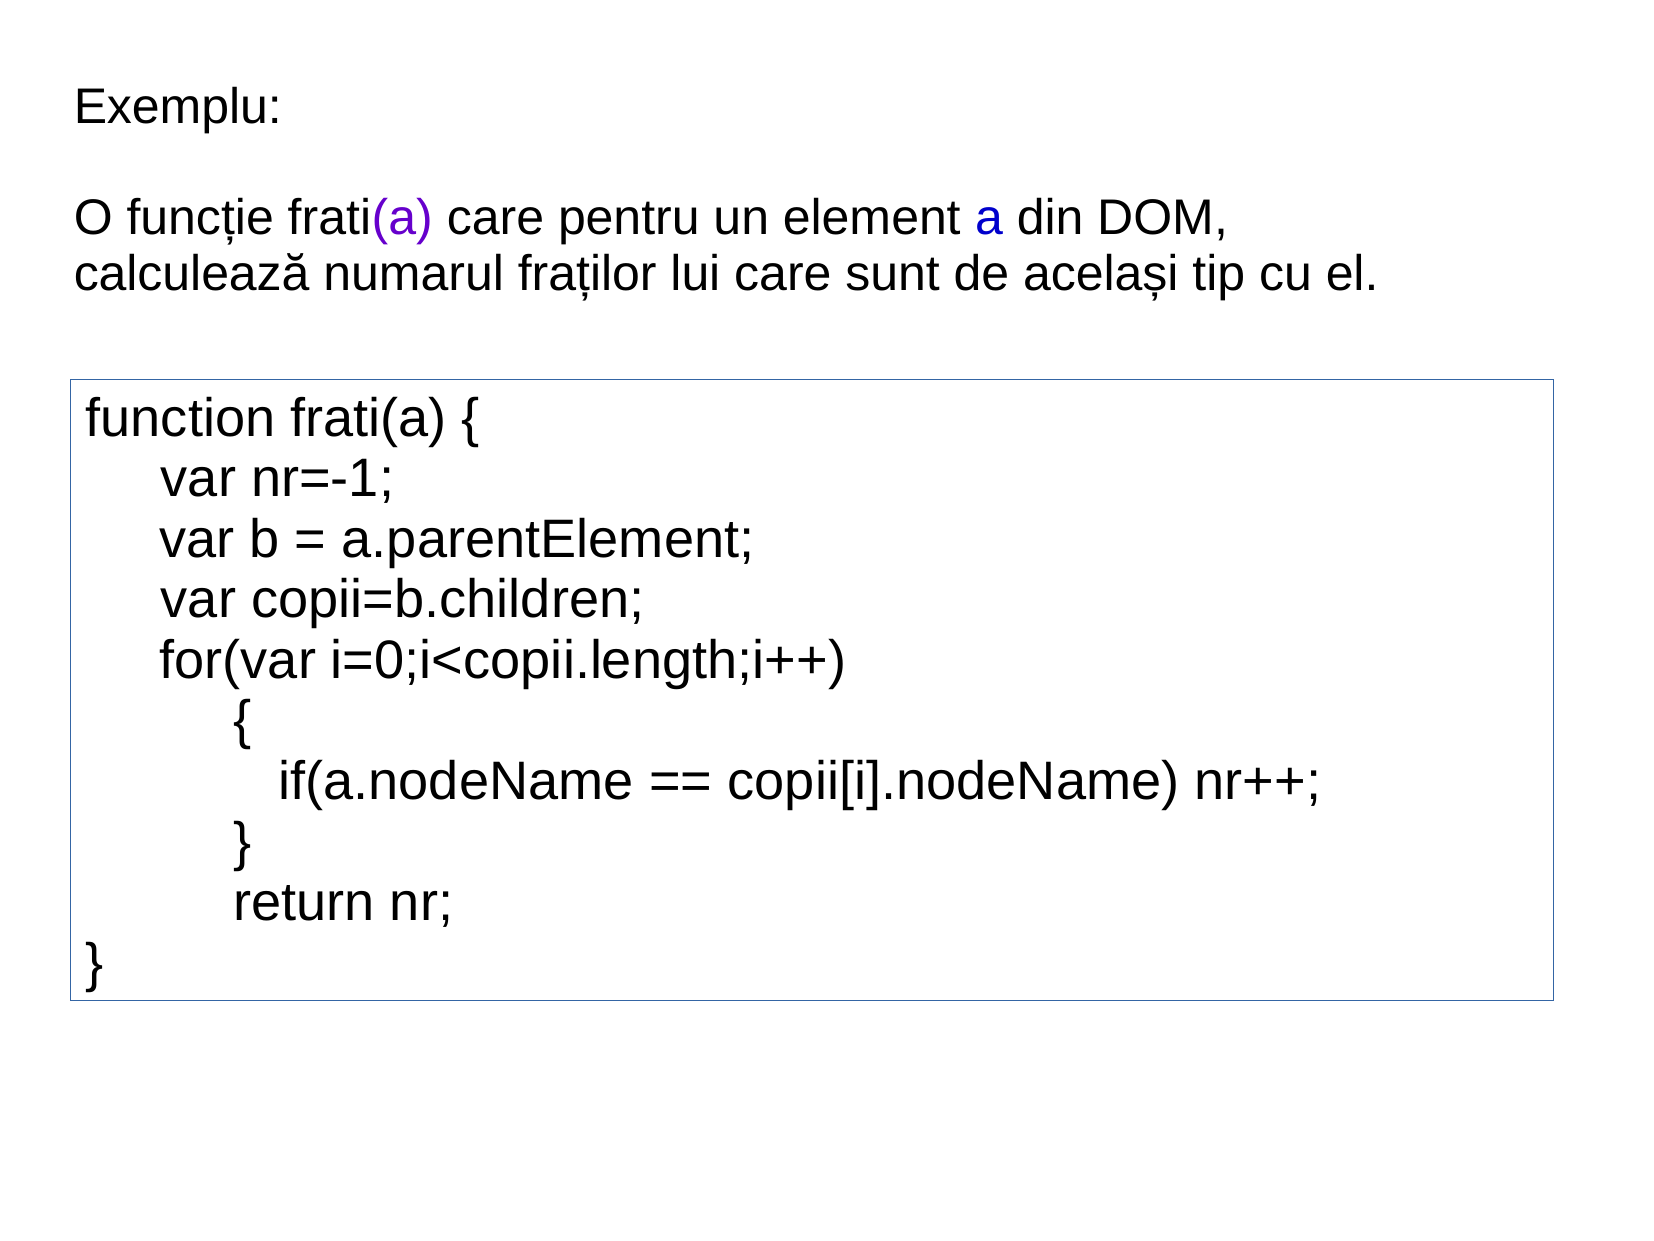

Exemplu:
O funcție frati(a) care pentru un element a din DOM,
calculează numarul fraților lui care sunt de același tip cu el.
function frati(a) {
 var nr=-1;
	var b = a.parentElement;
 var copii=b.children;
 	for(var i=0;i<copii.length;i++)
		{
		 if(a.nodeName == copii[i].nodeName) nr++;
		}
		return nr;
}